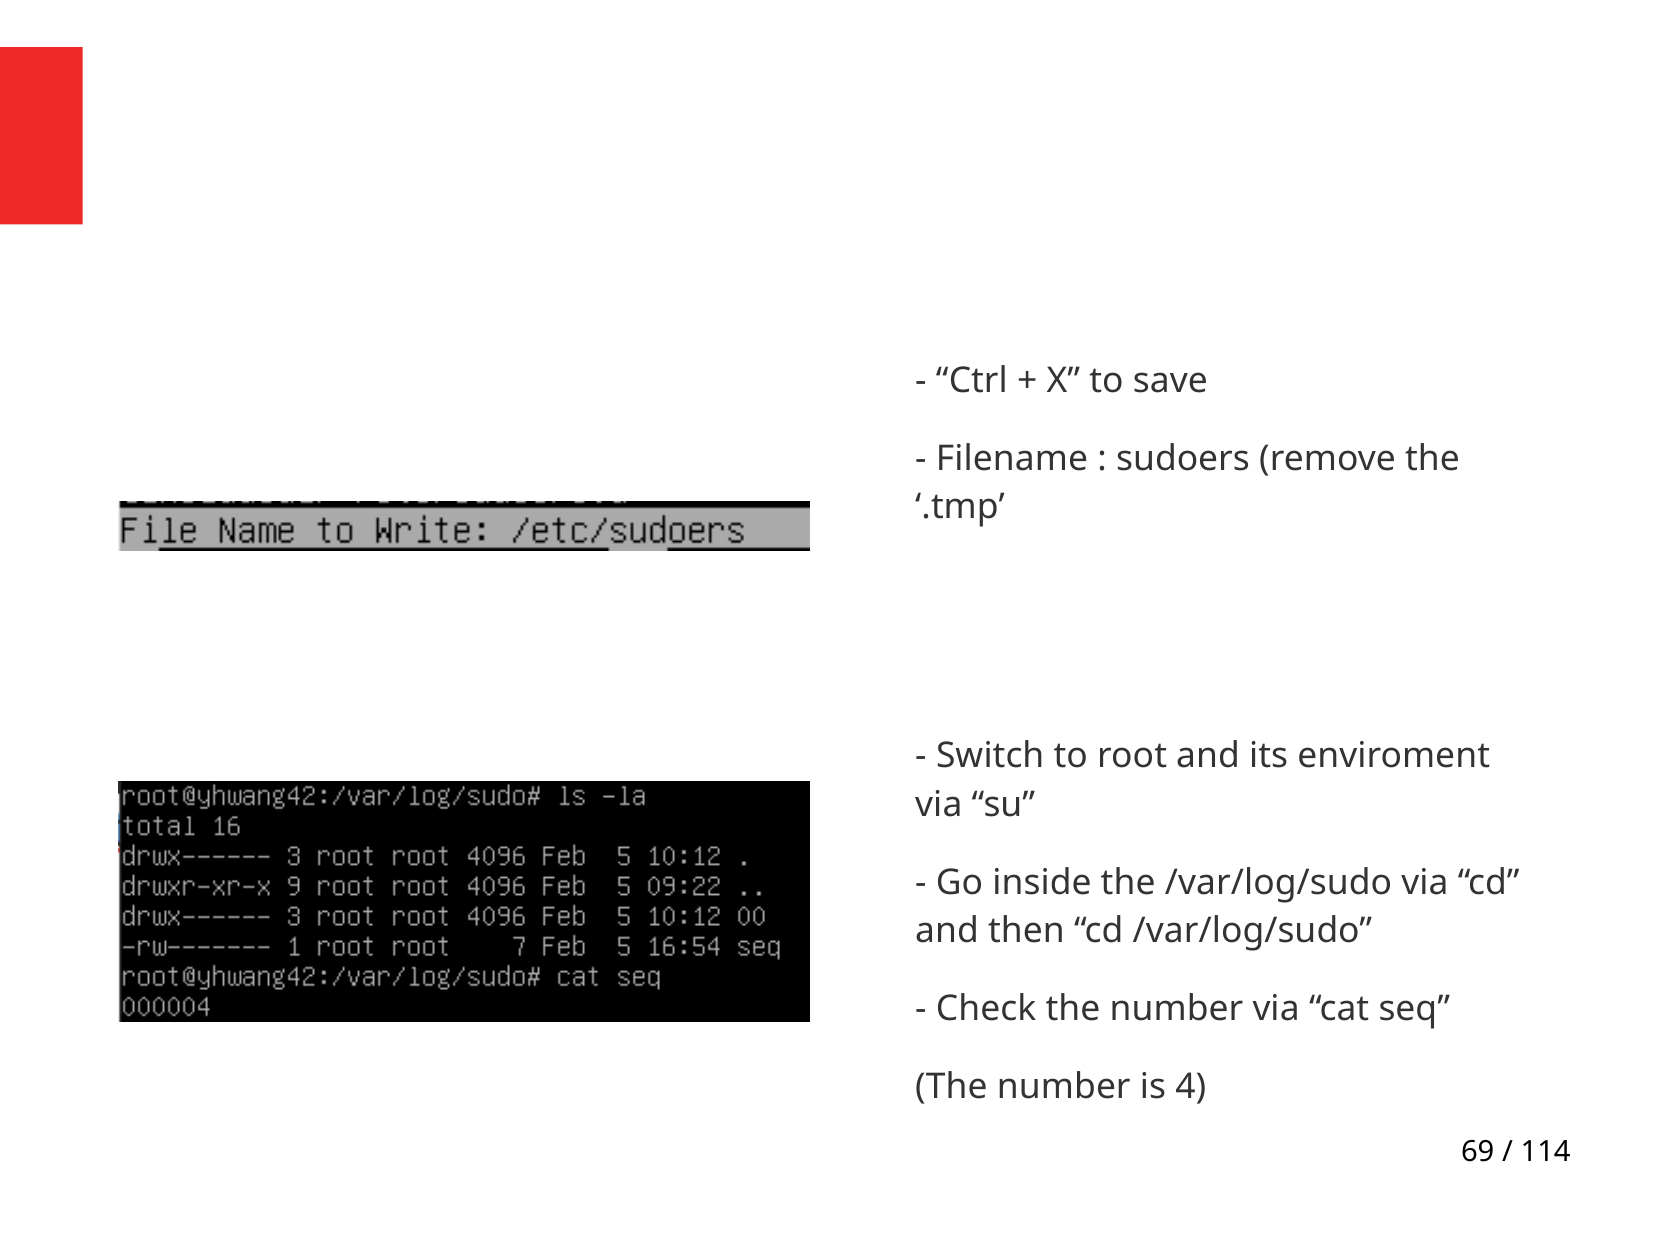

# - “Ctrl + X” to save
- Filename : sudoers (remove the ‘.tmp’
- Switch to root and its enviroment via “su”
- Go inside the /var/log/sudo via “cd” and then “cd /var/log/sudo”
- Check the number via “cat seq”
(The number is 4)
69